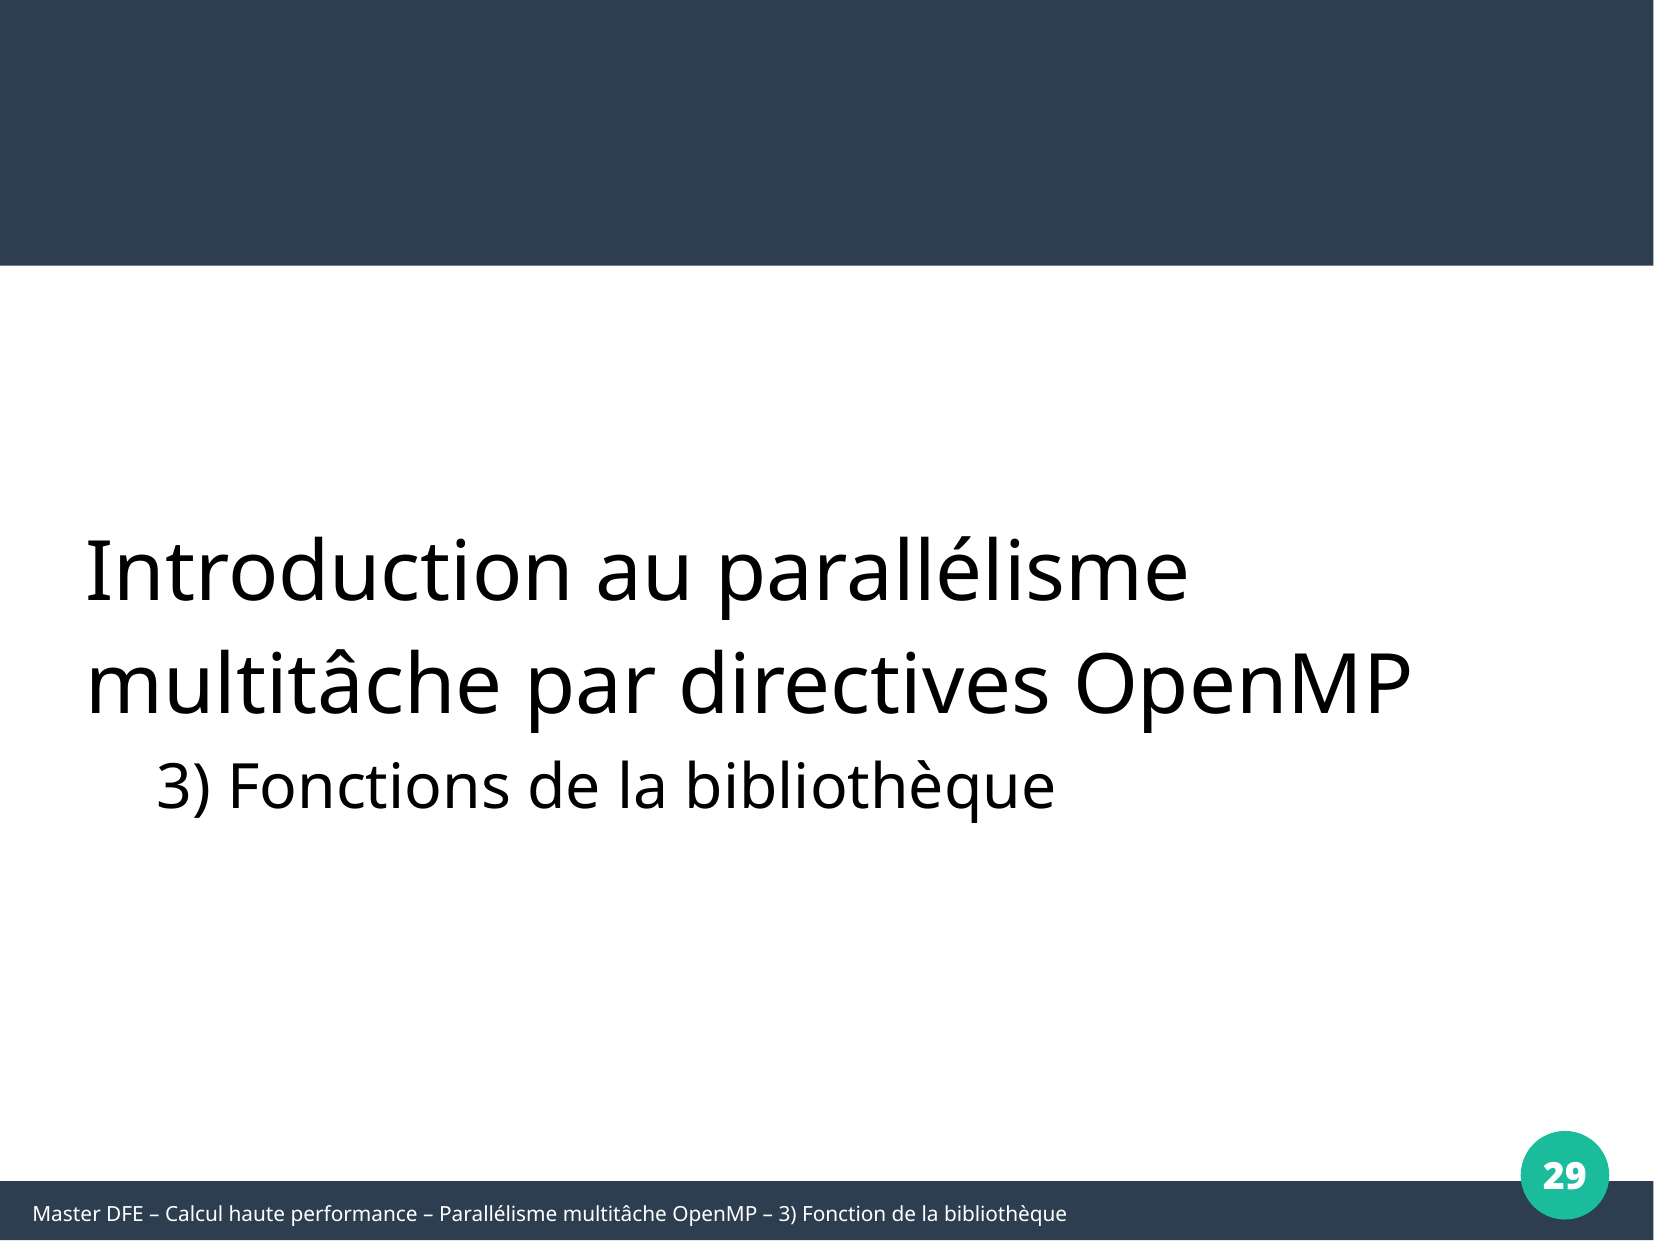

Introduction au parallélisme multitâche par directives OpenMP
3) Fonctions de la bibliothèque
29
Master DFE – Calcul haute performance – Parallélisme multitâche OpenMP – 3) Fonction de la bibliothèque